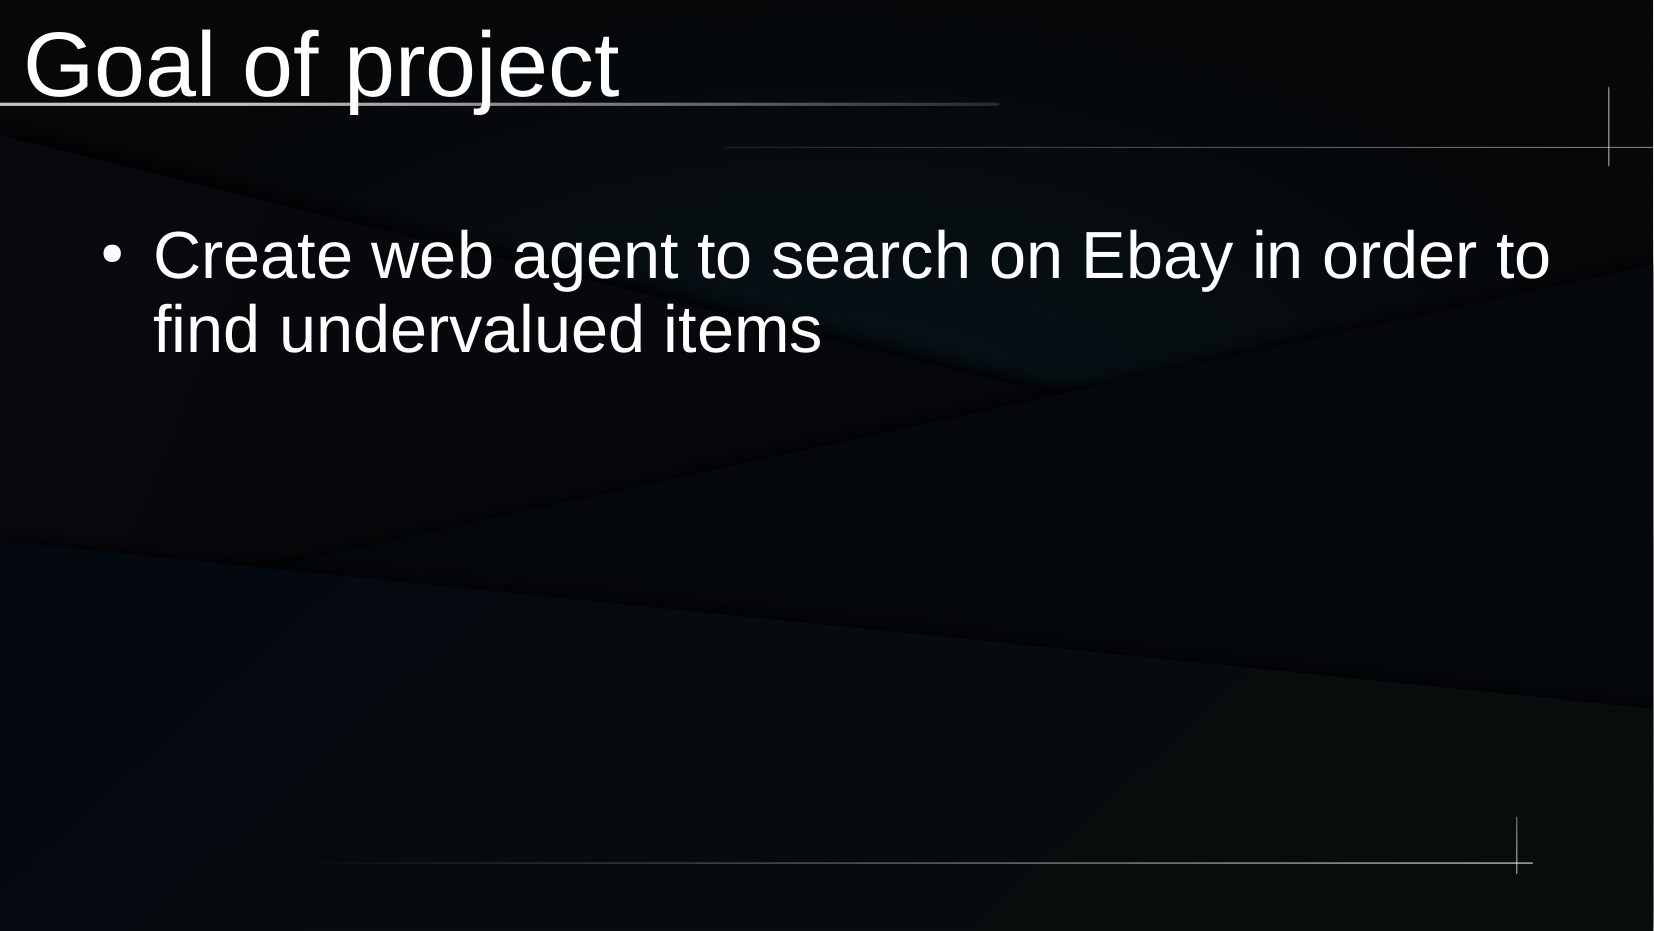

# Goal of project
Create web agent to search on Ebay in order to find undervalued items